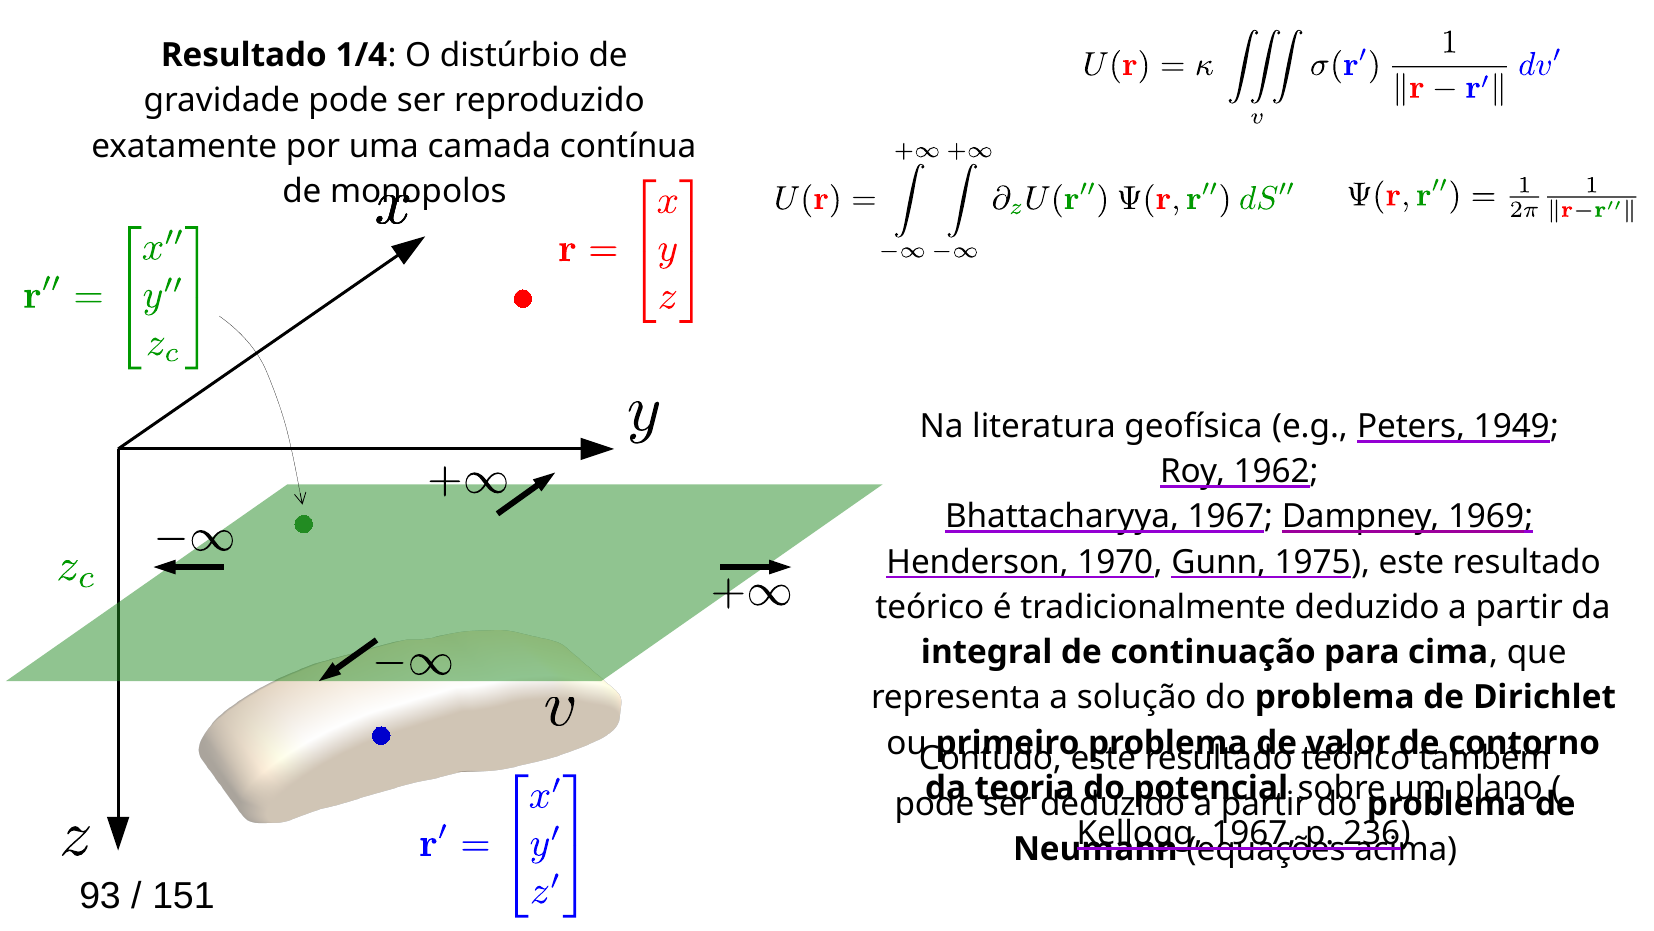

Resultado 1/4: O distúrbio de gravidade pode ser reproduzido exatamente por uma camada contínua de monopolos
Na literatura geofísica (e.g., Peters, 1949; Roy, 1962;
Bhattacharyya, 1967; Dampney, 1969; Henderson, 1970, Gunn, 1975), este resultado teórico é tradicionalmente deduzido a partir da integral de continuação para cima, que representa a solução do problema de Dirichlet ou primeiro problema de valor de contorno da teoria do potencial sobre um plano (Kellogg, 1967, p. 236)
Contudo, este resultado teórico também pode ser deduzido a partir do problema de Neumann (equações acima)